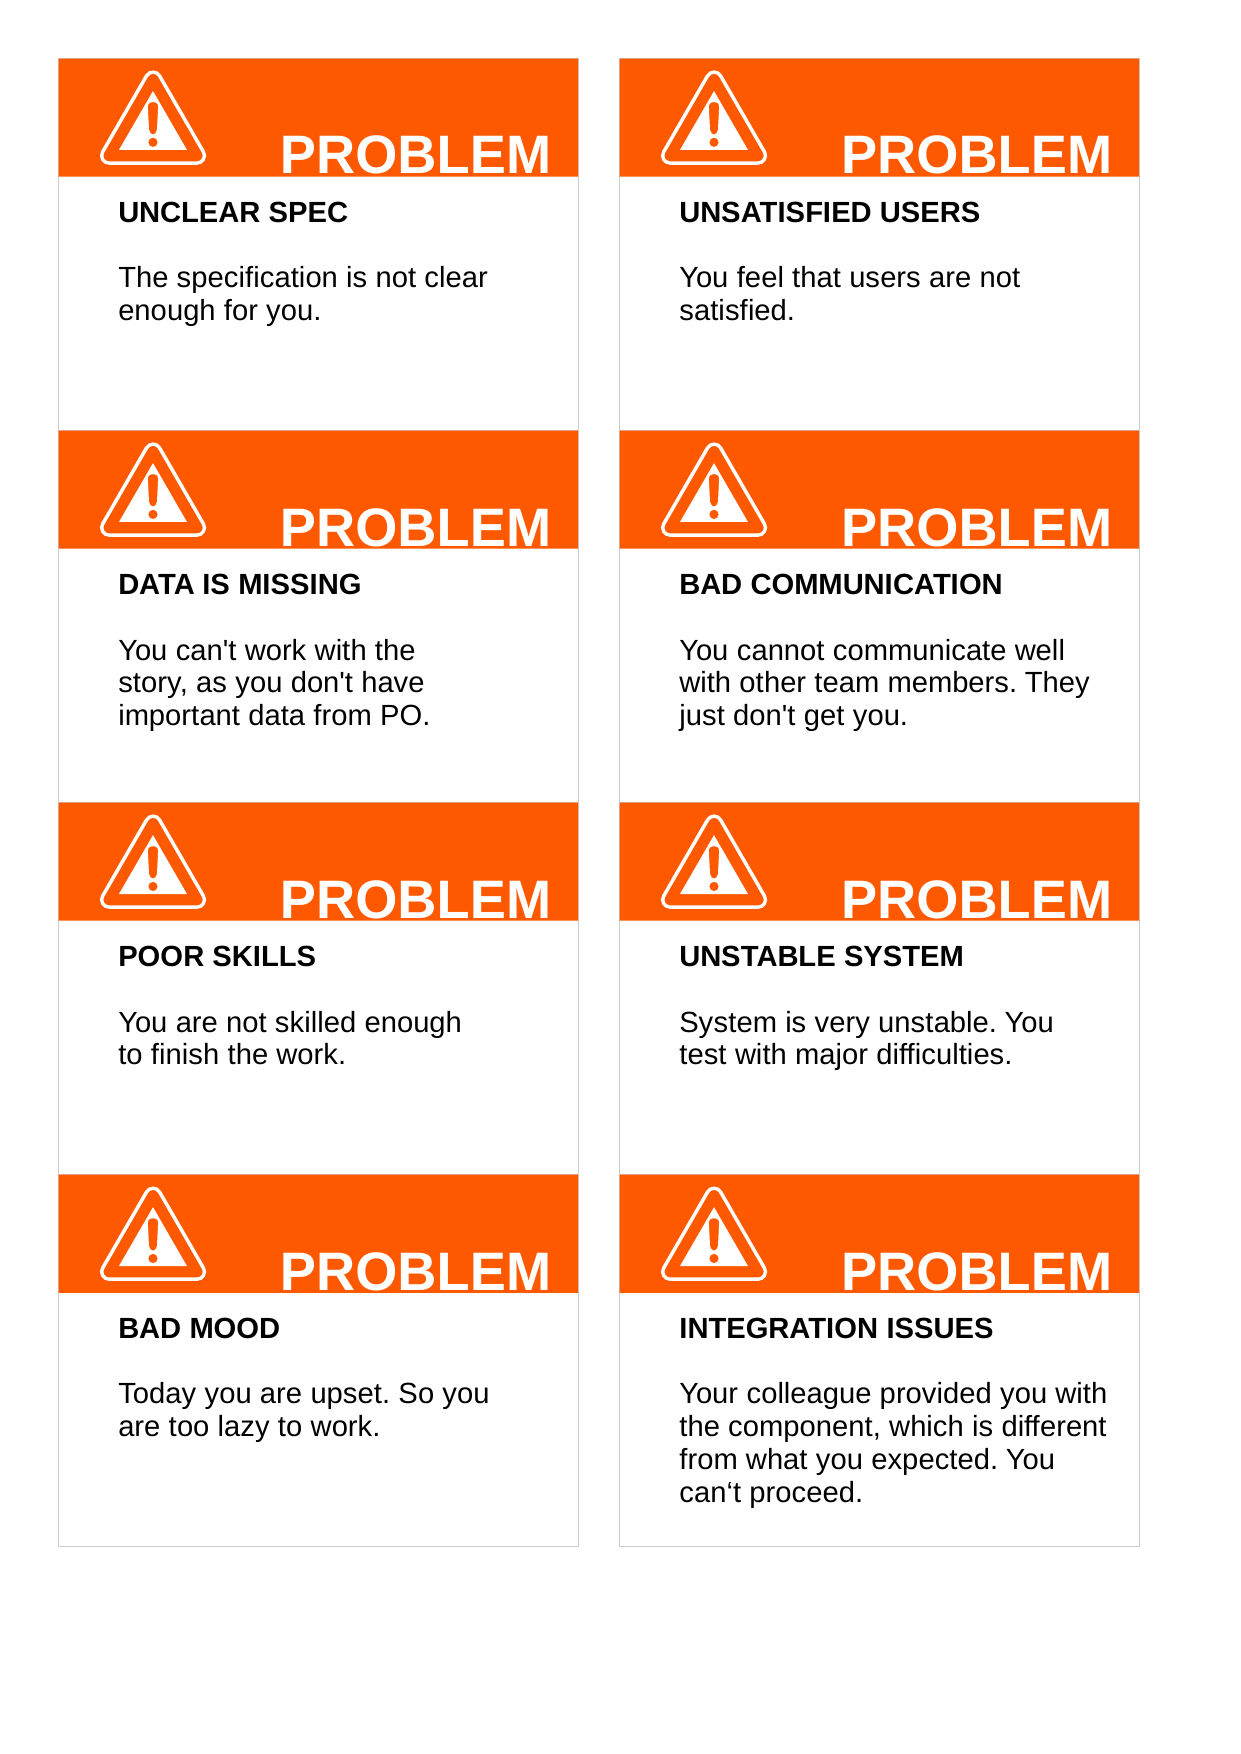

PROBLEM
PROBLEM
UNCLEAR SPEC
The specification is not clear enough for you.
UNSATISFIED USERS
You feel that users are not satisfied.
PROBLEM
PROBLEM
DATA IS MISSING
You can't work with the story, as you don't have important data from PO.
BAD COMMUNICATION
You cannot communicate well with other team members. They just don't get you.
PROBLEM
PROBLEM
POOR SKILLS
You are not skilled enough to finish the work.
UNSTABLE SYSTEM
System is very unstable. You test with major difficulties.
PROBLEM
PROBLEM
BAD MOOD
Today you are upset. So you are too lazy to work.
INTEGRATION ISSUES
Your colleague provided you with the component, which is different from what you expected. You can‘t proceed.